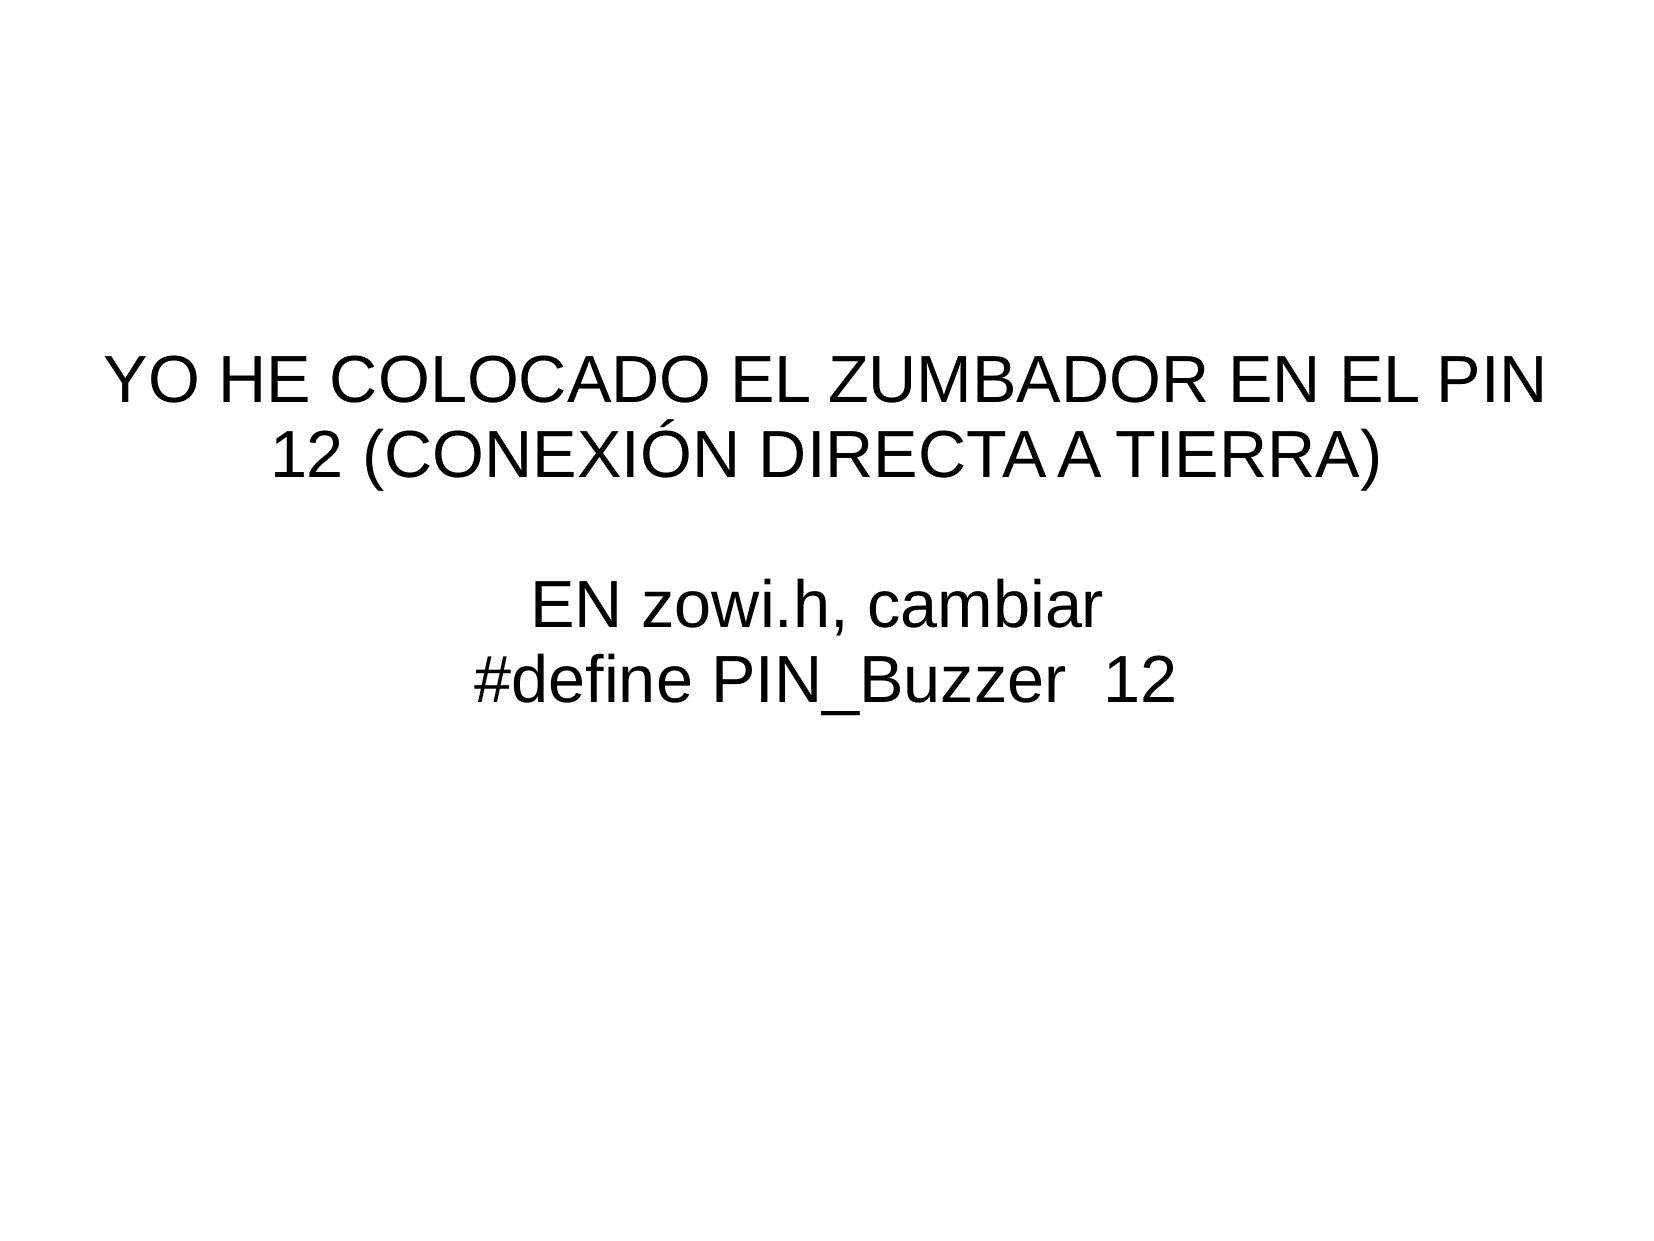

# YO HE COLOCADO EL ZUMBADOR EN EL PIN 12 (CONEXIÓN DIRECTA A TIERRA)
EN zowi.h, cambiar
#define PIN_Buzzer 12